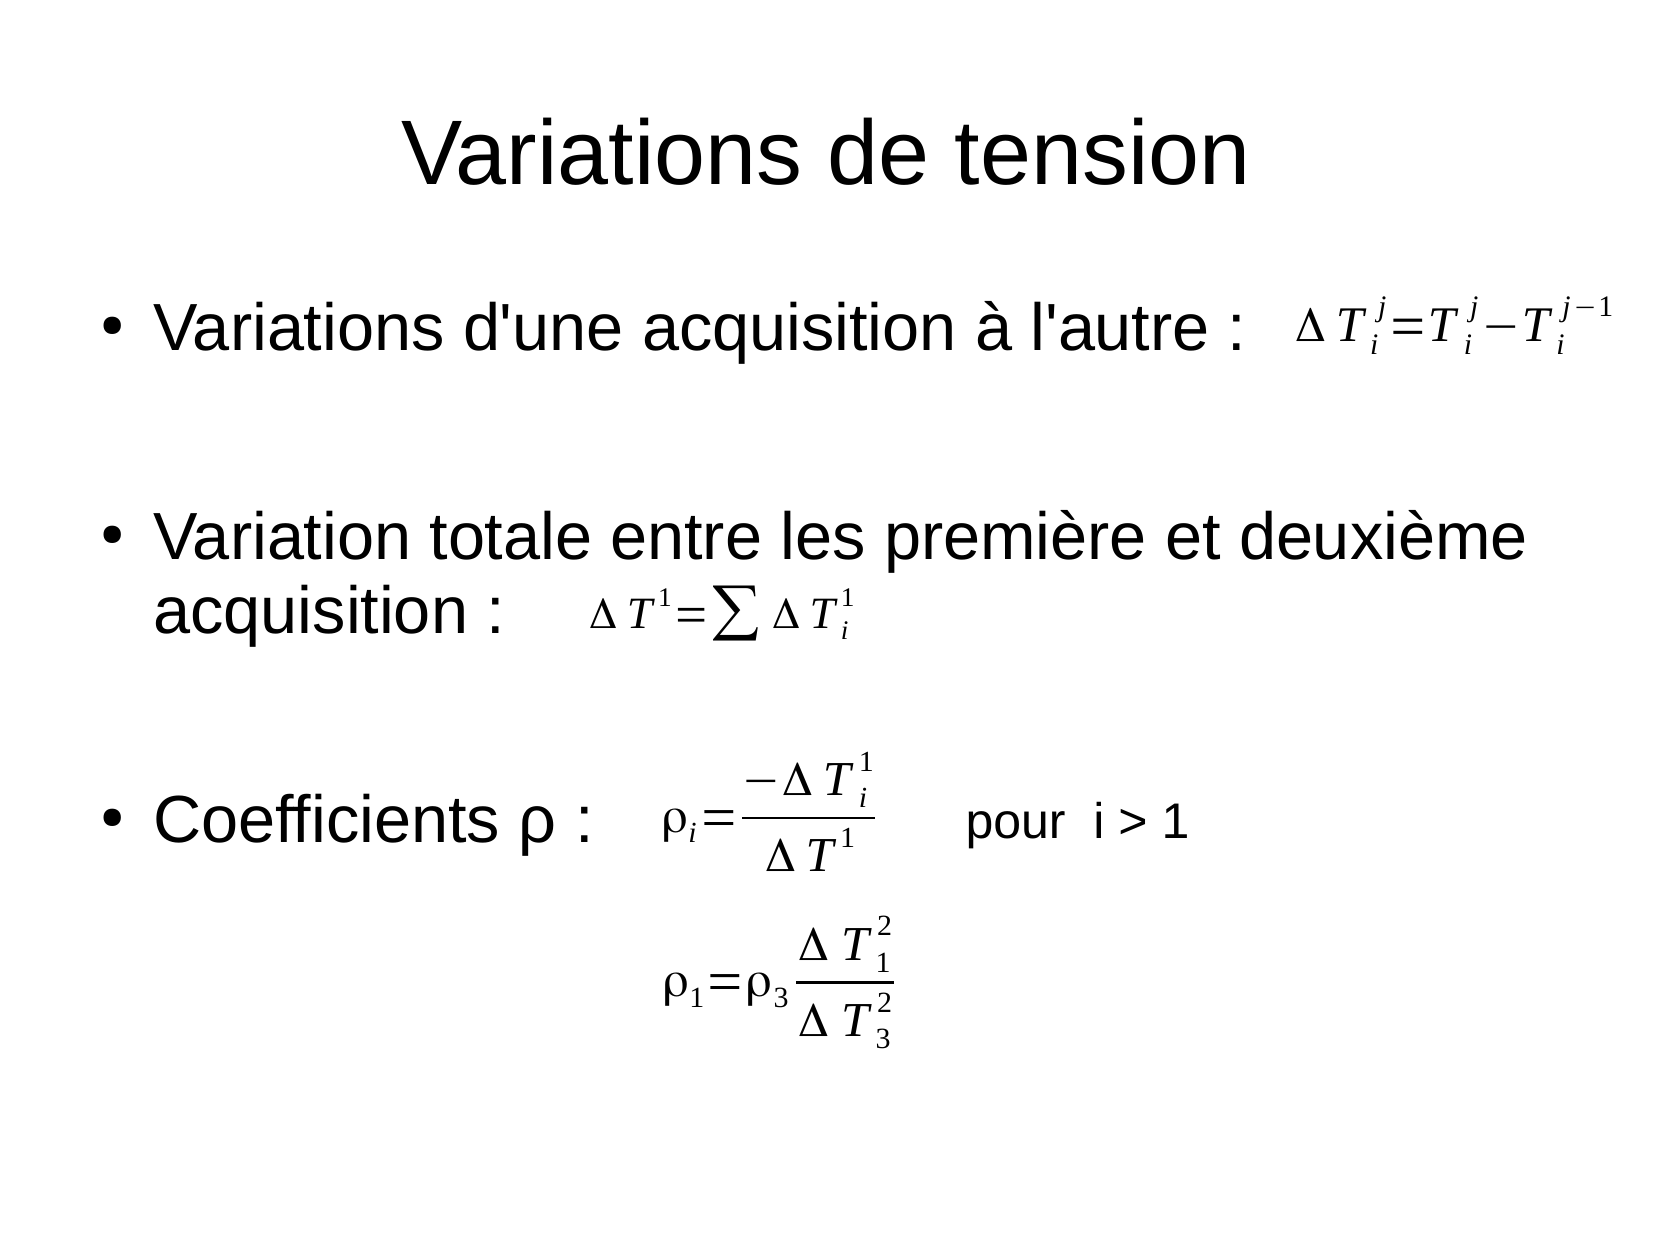

# Variations de tension
Variations d'une acquisition à l'autre :
Variation totale entre les première et deuxième acquisition :
Coefficients ρ :
pour i > 1